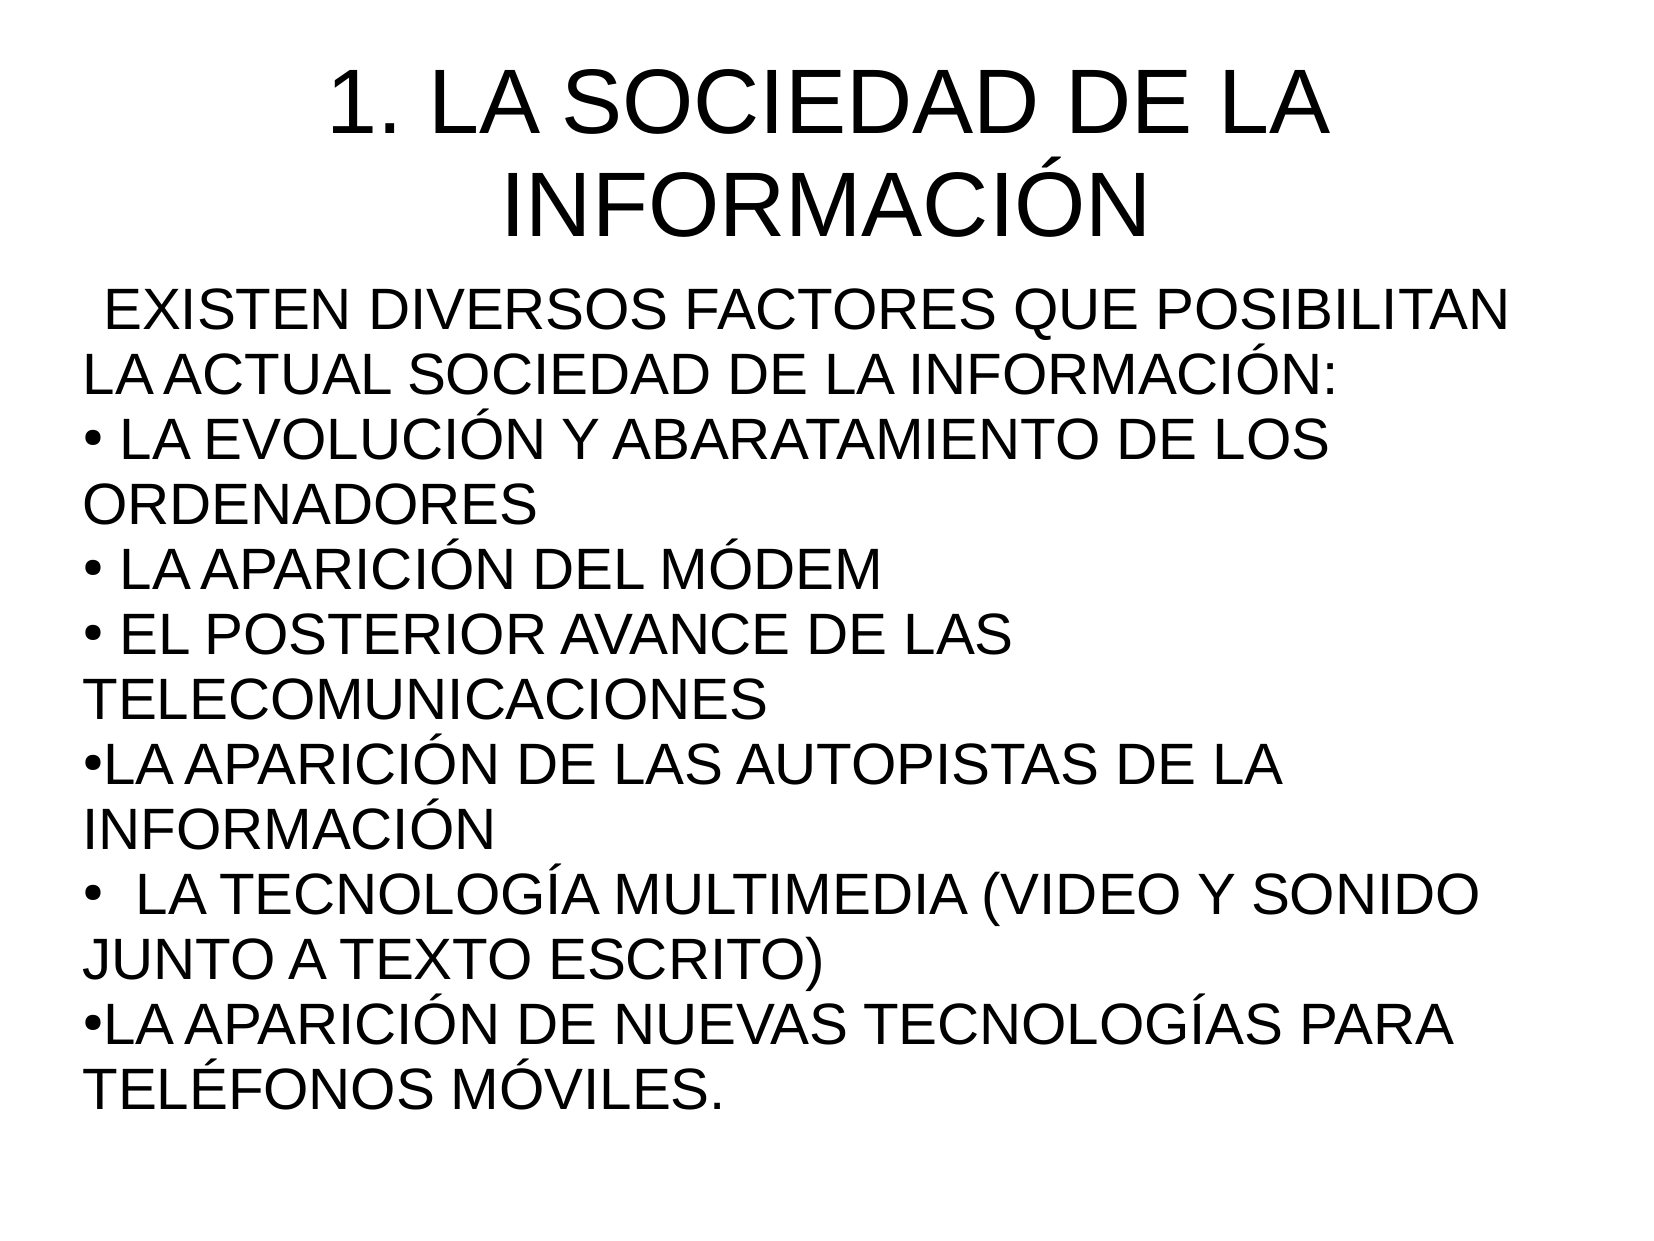

# 1. LA SOCIEDAD DE LA INFORMACIÓN
EXISTEN DIVERSOS FACTORES QUE POSIBILITAN LA ACTUAL SOCIEDAD DE LA INFORMACIÓN:
 LA EVOLUCIÓN Y ABARATAMIENTO DE LOS ORDENADORES
 LA APARICIÓN DEL MÓDEM
 EL POSTERIOR AVANCE DE LAS TELECOMUNICACIONES
LA APARICIÓN DE LAS AUTOPISTAS DE LA INFORMACIÓN
 LA TECNOLOGÍA MULTIMEDIA (VIDEO Y SONIDO JUNTO A TEXTO ESCRITO)
LA APARICIÓN DE NUEVAS TECNOLOGÍAS PARA TELÉFONOS MÓVILES.